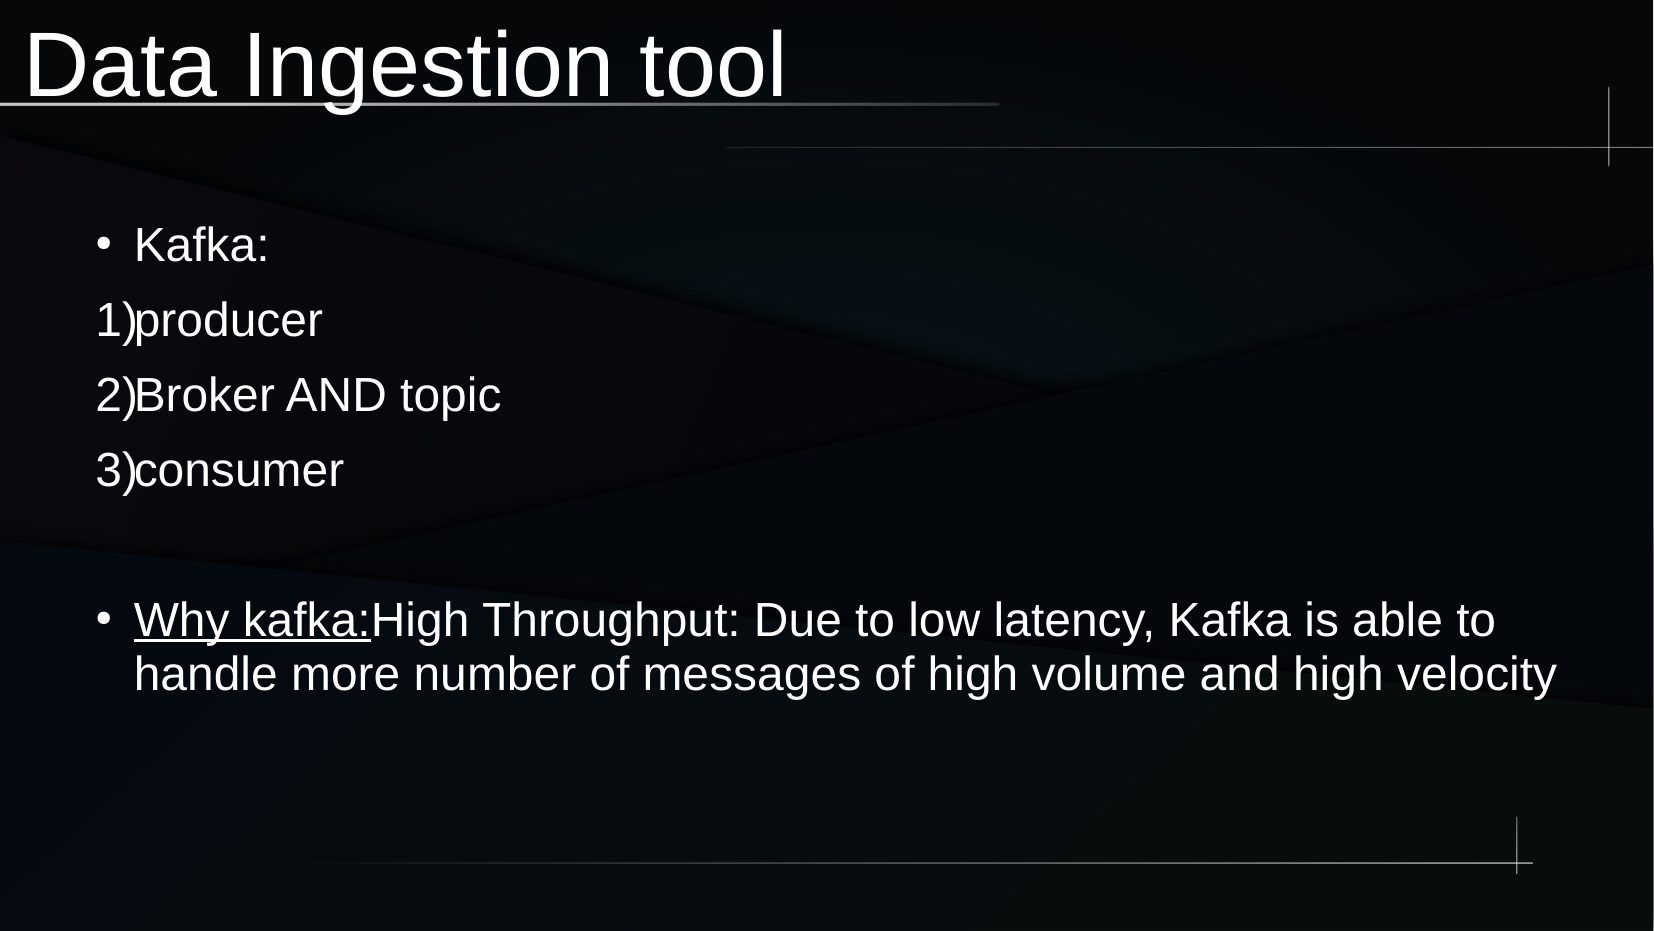

# Data Ingestion tool
Kafka:
producer
Broker AND topic
consumer
Why kafka:High Throughput: Due to low latency, Kafka is able to handle more number of messages of high volume and high velocity